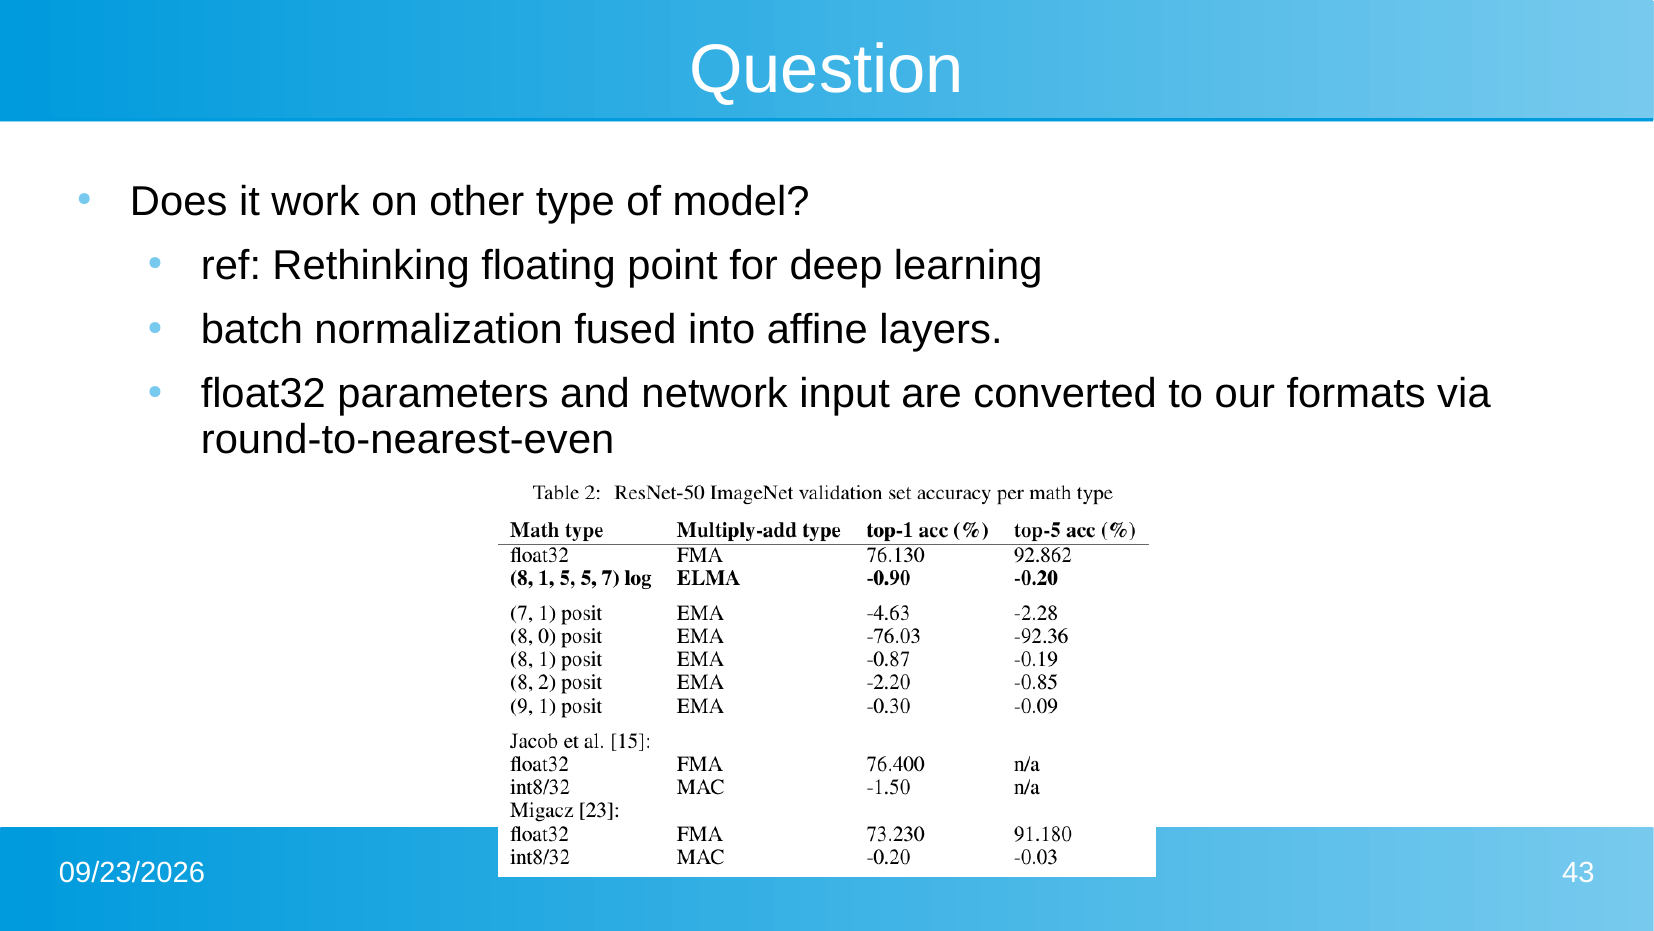

# Question
Does it work on other type of model?
ref: Rethinking floating point for deep learning
batch normalization fused into affine layers.
float32 parameters and network input are converted to our formats via round-to-nearest-even
43